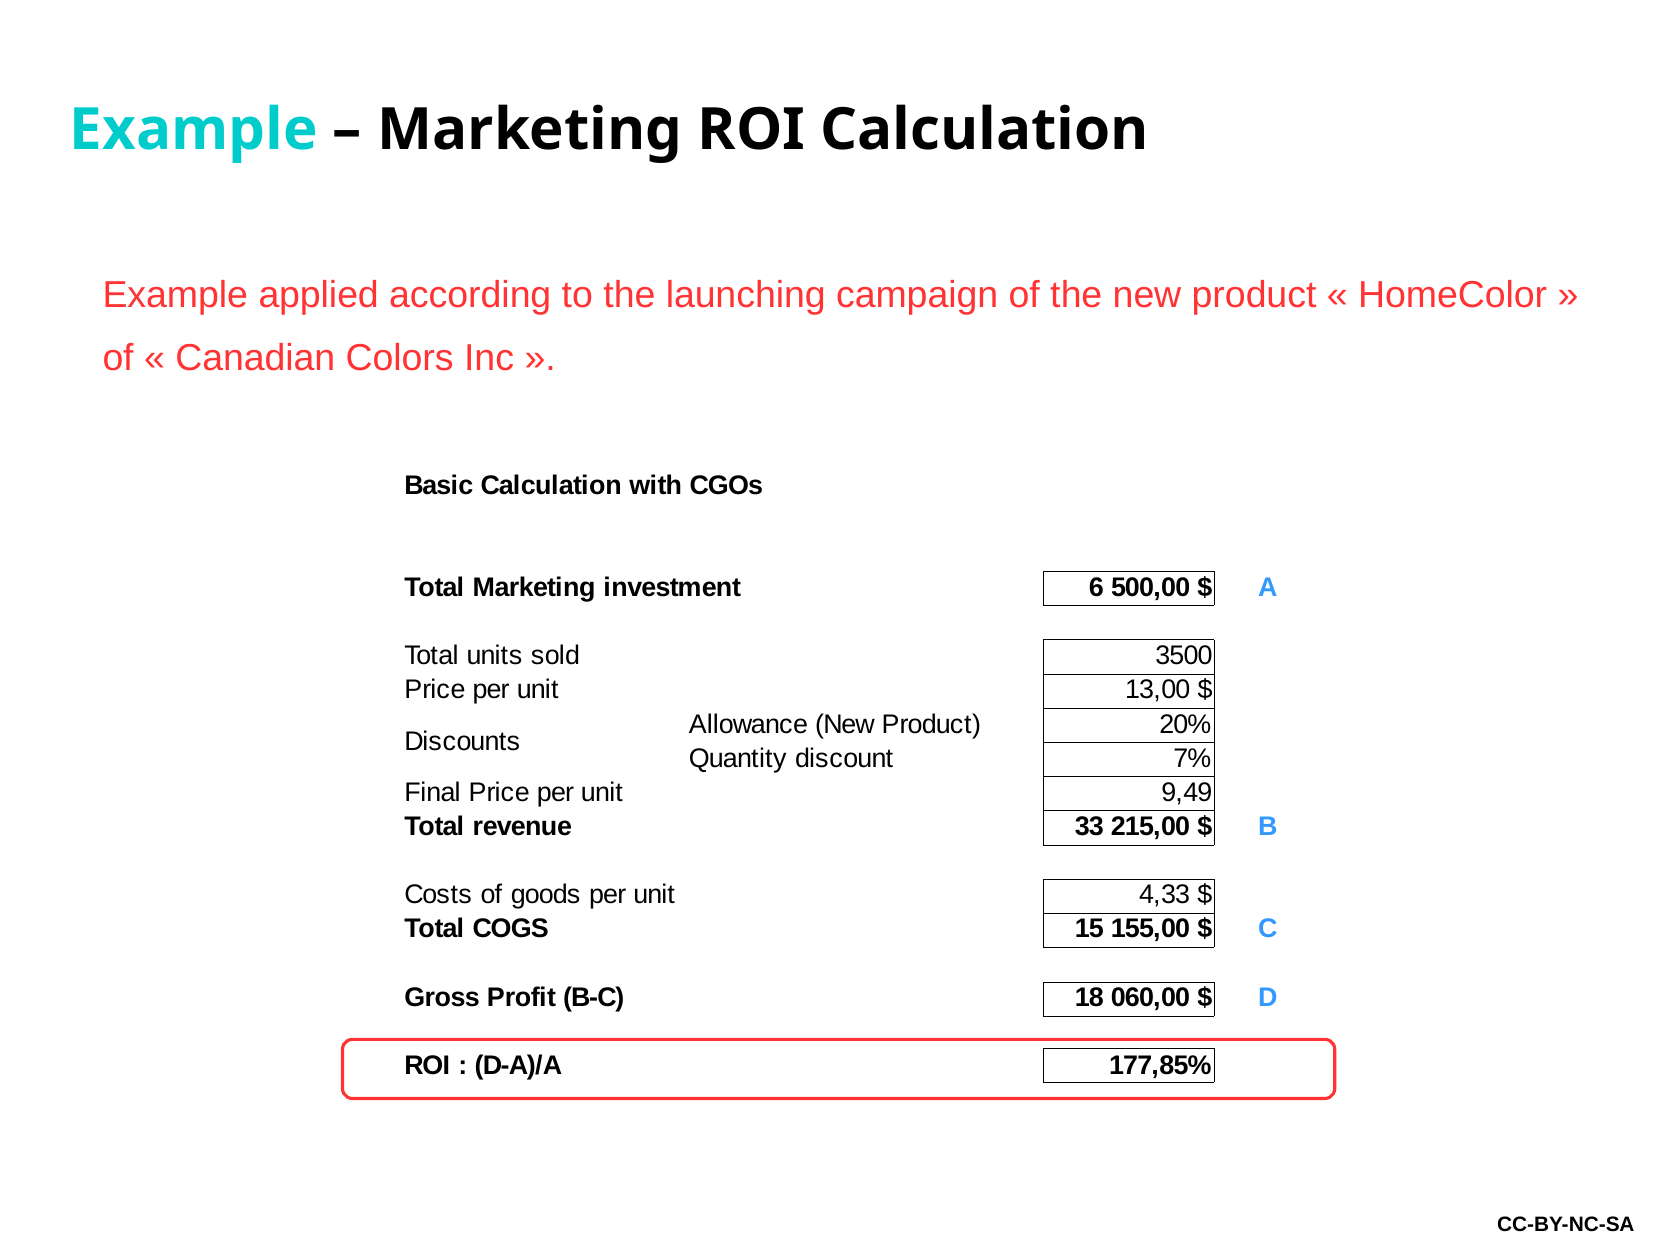

# Example – Marketing ROI Calculation
Example applied according to the launching campaign of the new product « HomeColor » of « Canadian Colors Inc ».
CC-BY-NC-SA